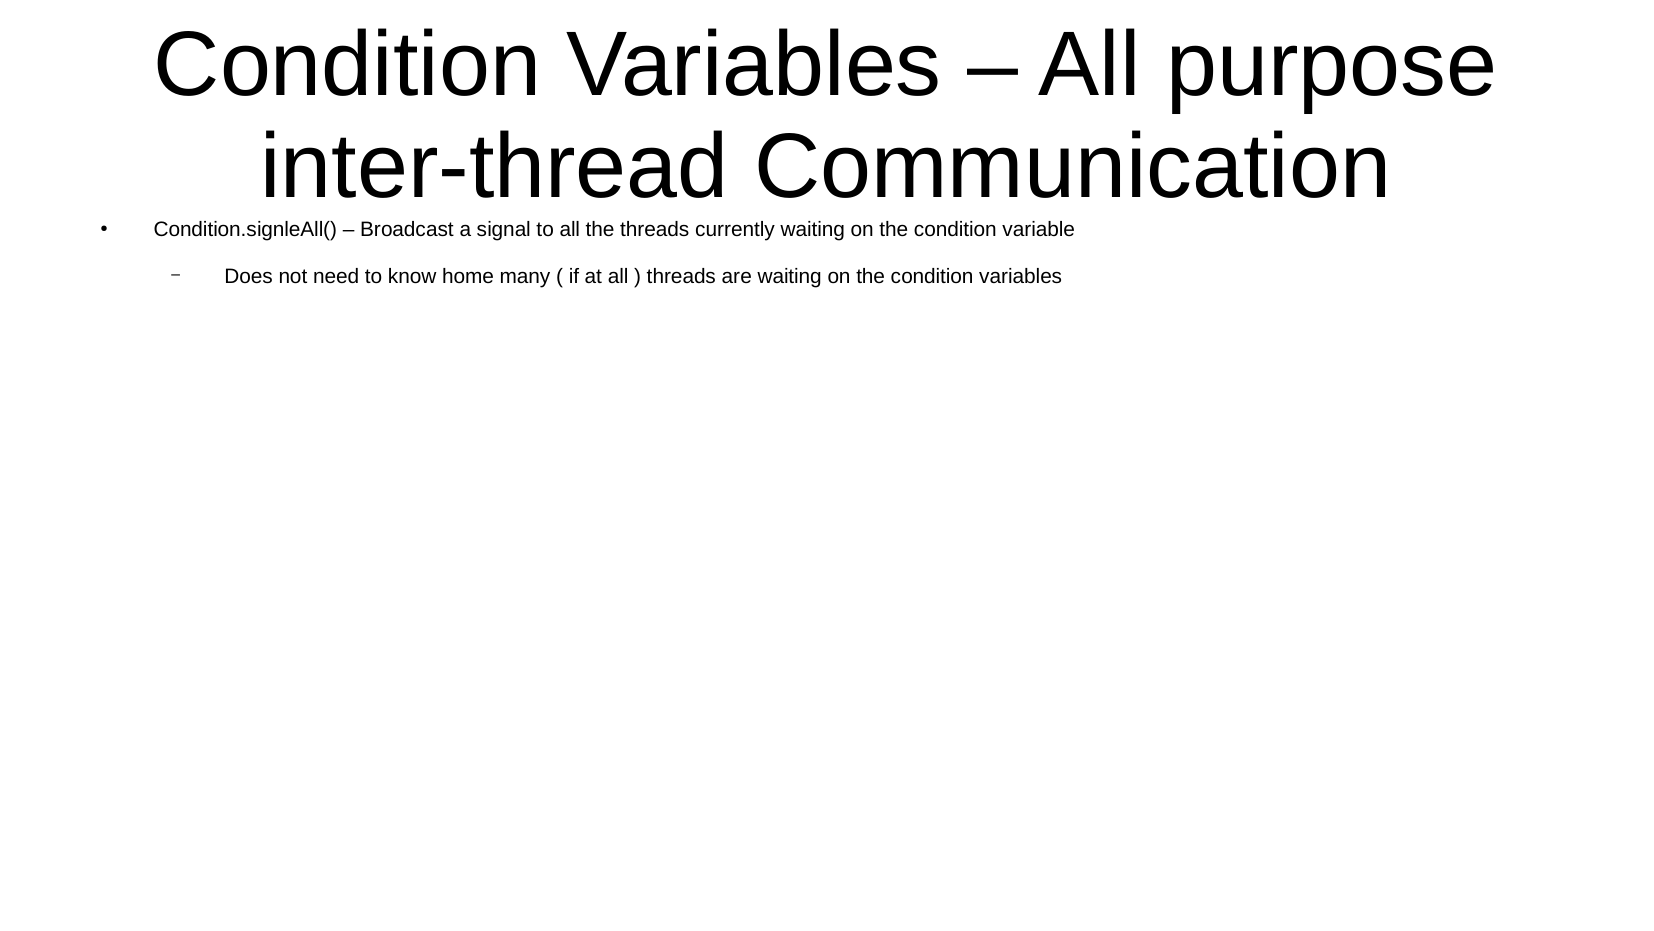

# Condition Variables – All purpose inter-thread Communication
Condition.signleAll() – Broadcast a signal to all the threads currently waiting on the condition variable
Does not need to know home many ( if at all ) threads are waiting on the condition variables